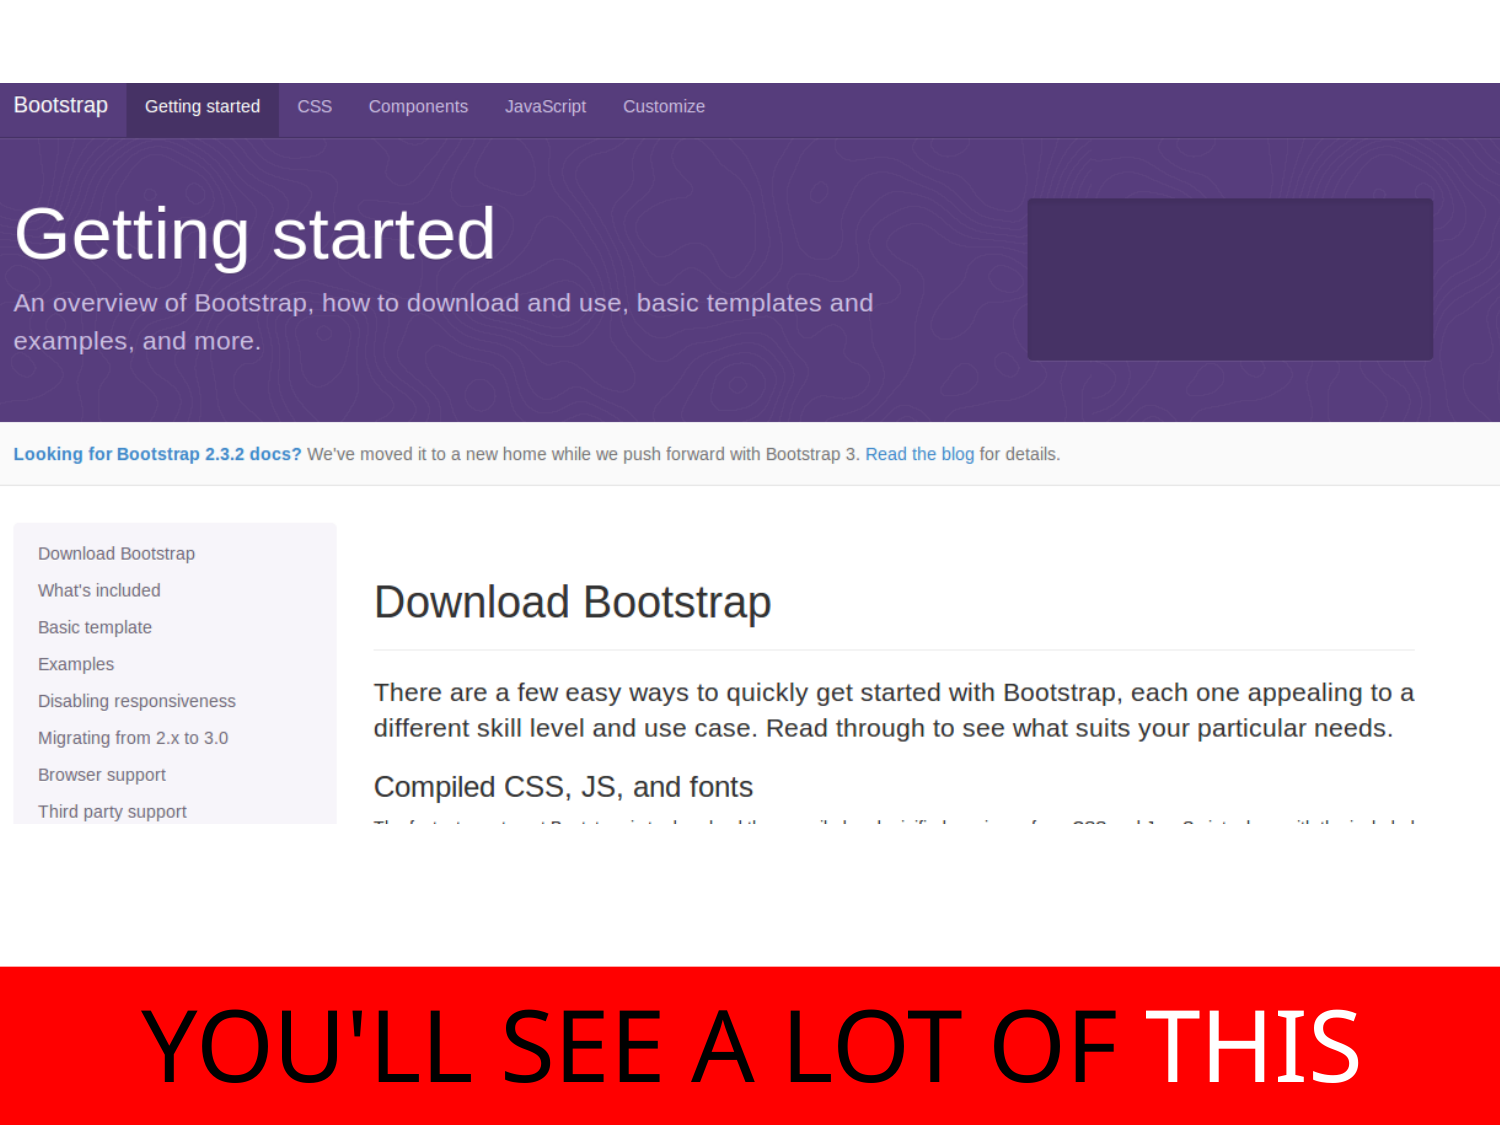

# YOU'LL SEE A LOT OF THIS